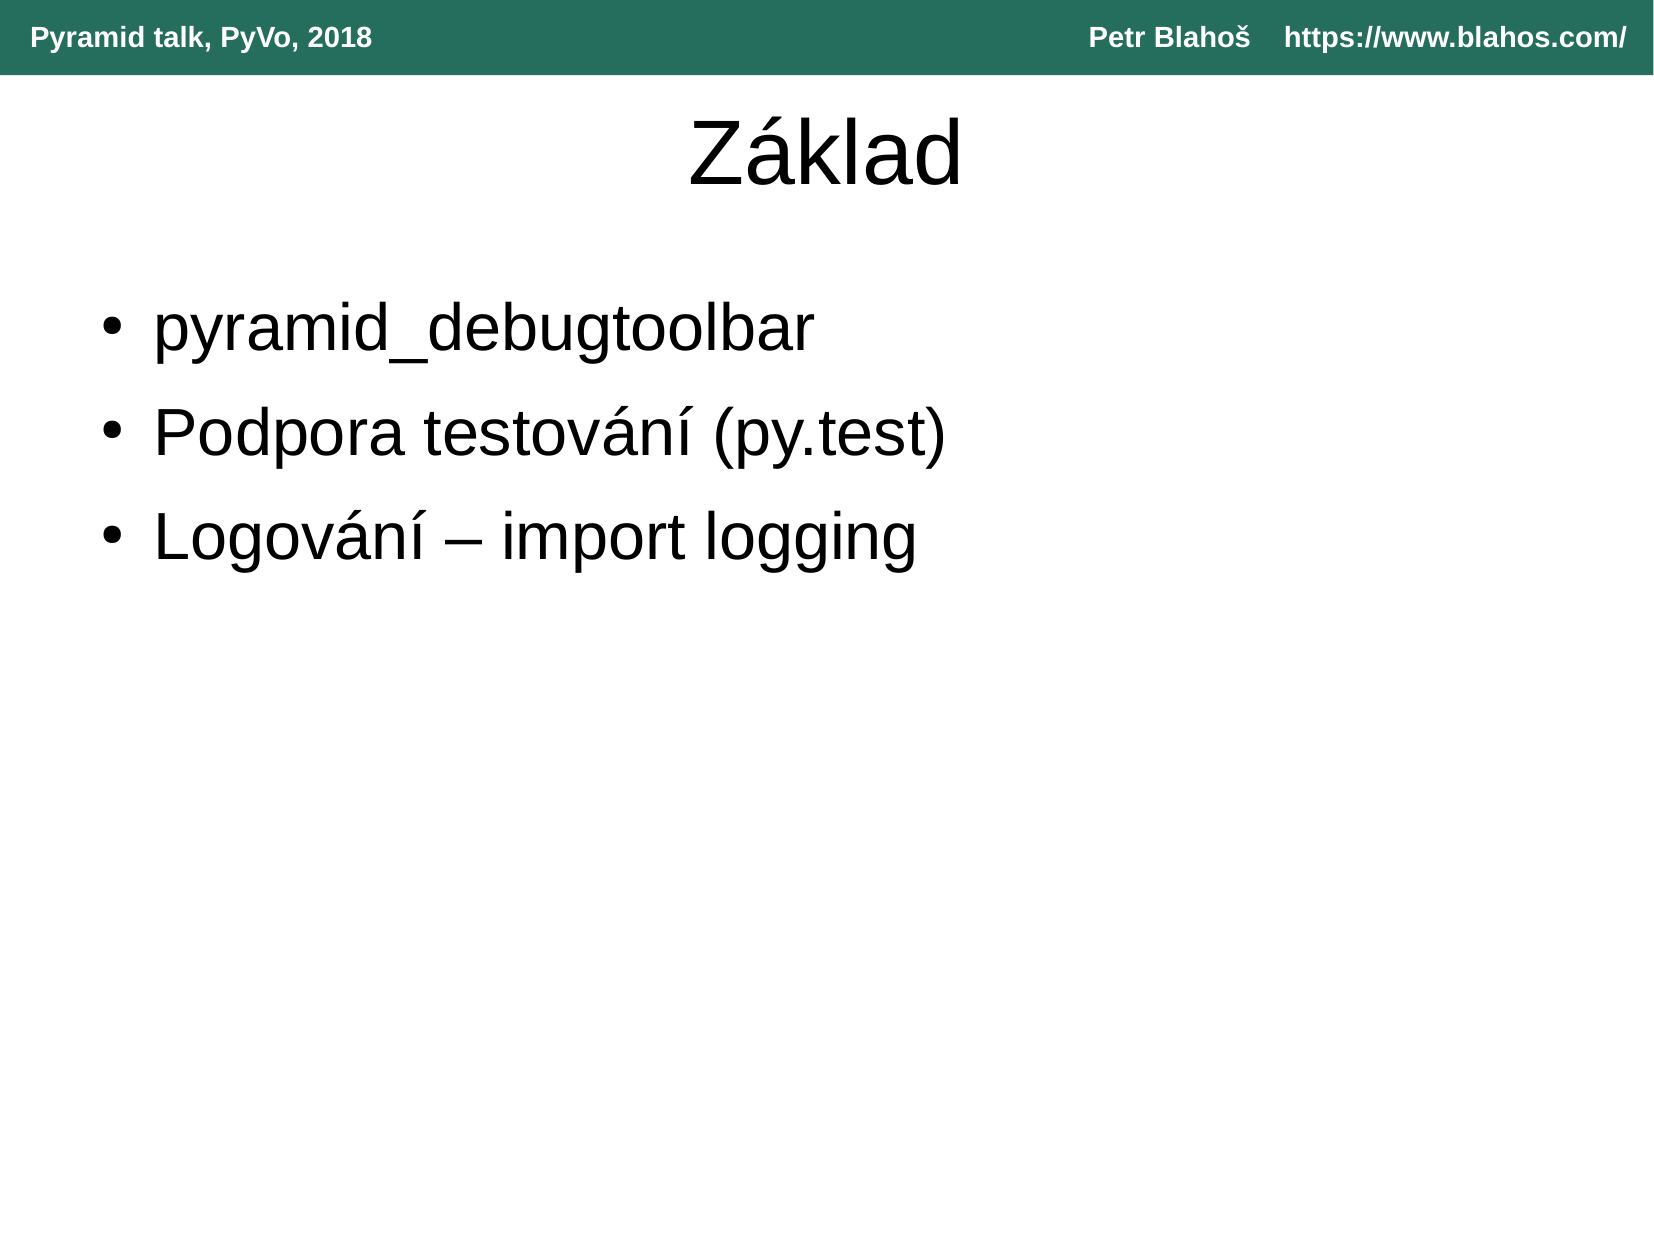

# Základ
pyramid_debugtoolbar
Podpora testování (py.test)
Logování – import logging